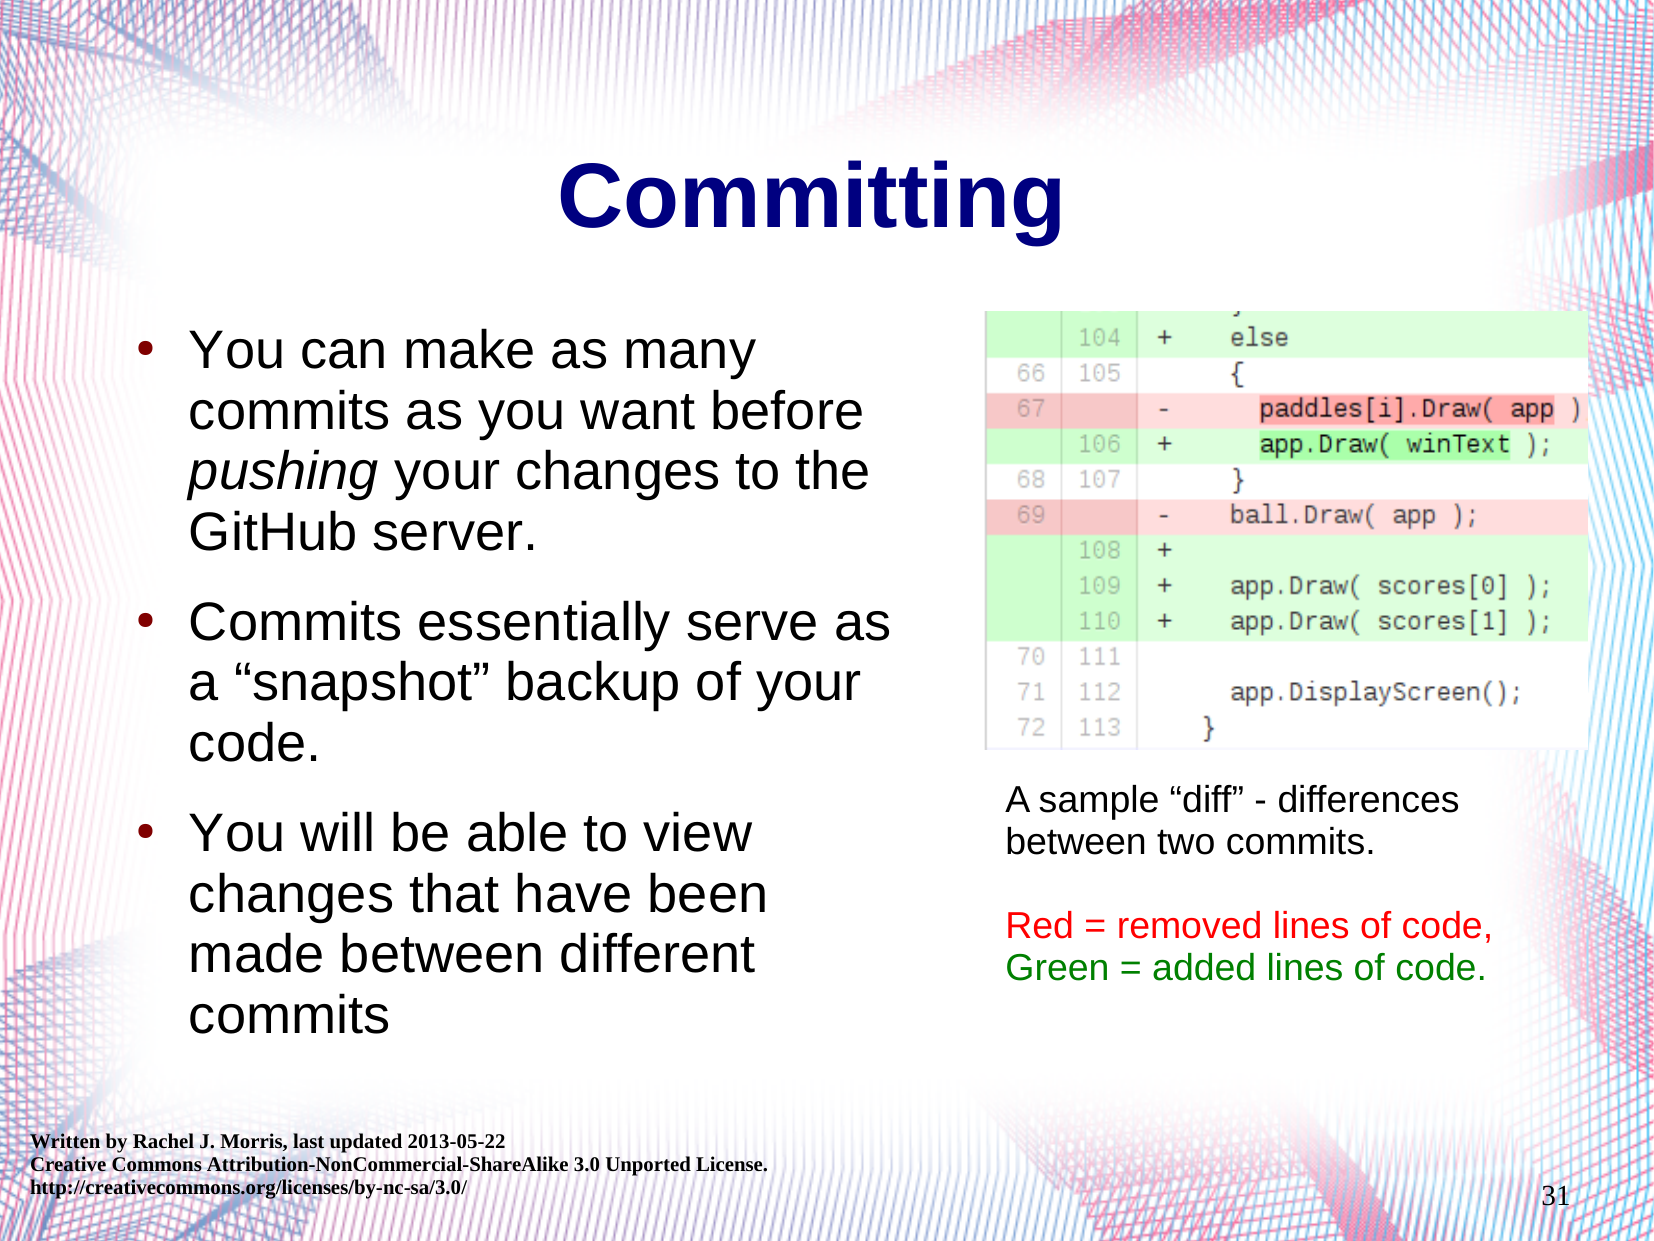

# Committing
You can make as many commits as you want before pushing your changes to the GitHub server.
Commits essentially serve as a “snapshot” backup of your code.
You will be able to view changes that have been made between different commits
A sample “diff” - differences between two commits.
Red = removed lines of code,
Green = added lines of code.
31